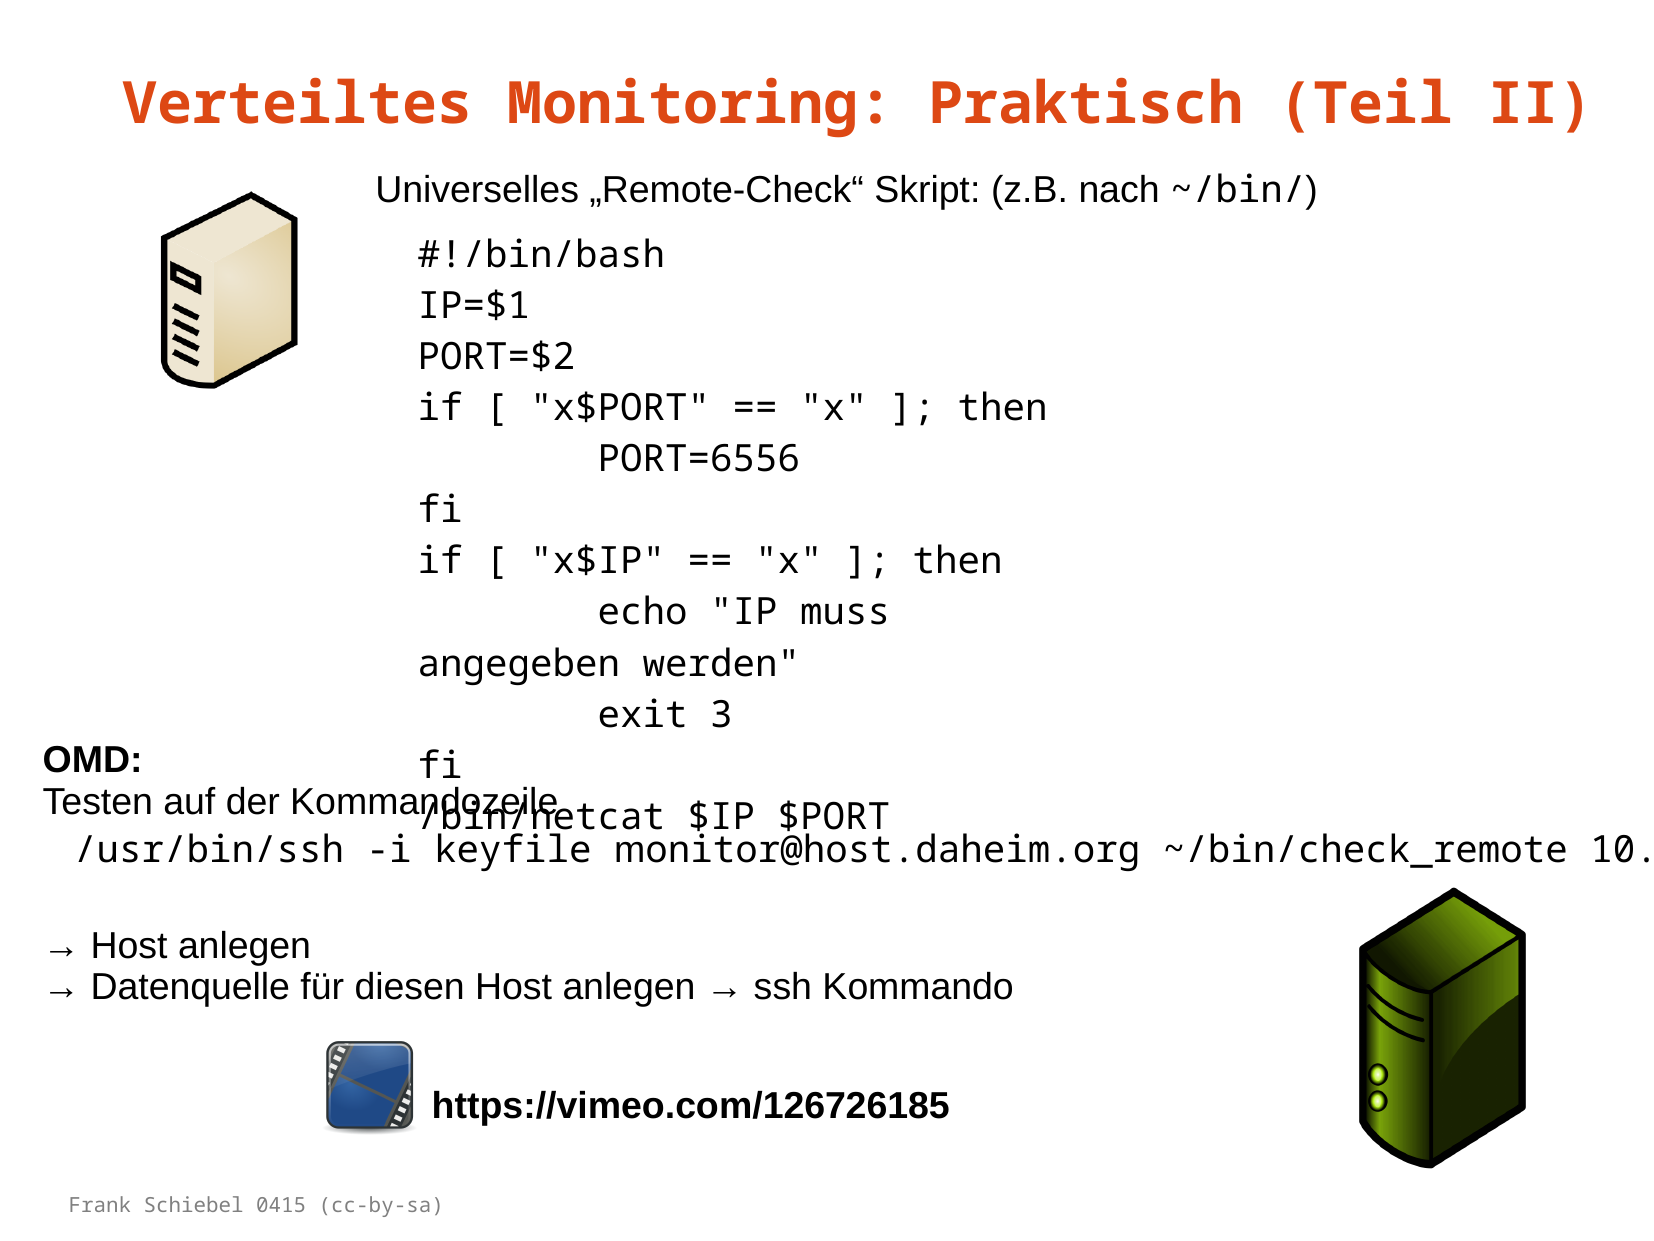

Verteiltes Monitoring: Praktisch (Teil II)
Universelles „Remote-Check“ Skript: (z.B. nach ~/bin/)
#!/bin/bash
IP=$1
PORT=$2
if [ "x$PORT" == "x" ]; then
 PORT=6556
fi
if [ "x$IP" == "x" ]; then
 echo "IP muss angegeben werden"
 exit 3
fi
/bin/netcat $IP $PORT
OMD:
Testen auf der Kommandozeile
 /usr/bin/ssh -i keyfile monitor@host.daheim.org ~/bin/check_remote 10.0.0.1
→ Host anlegen
→ Datenquelle für diesen Host anlegen → ssh Kommando
https://vimeo.com/126726185